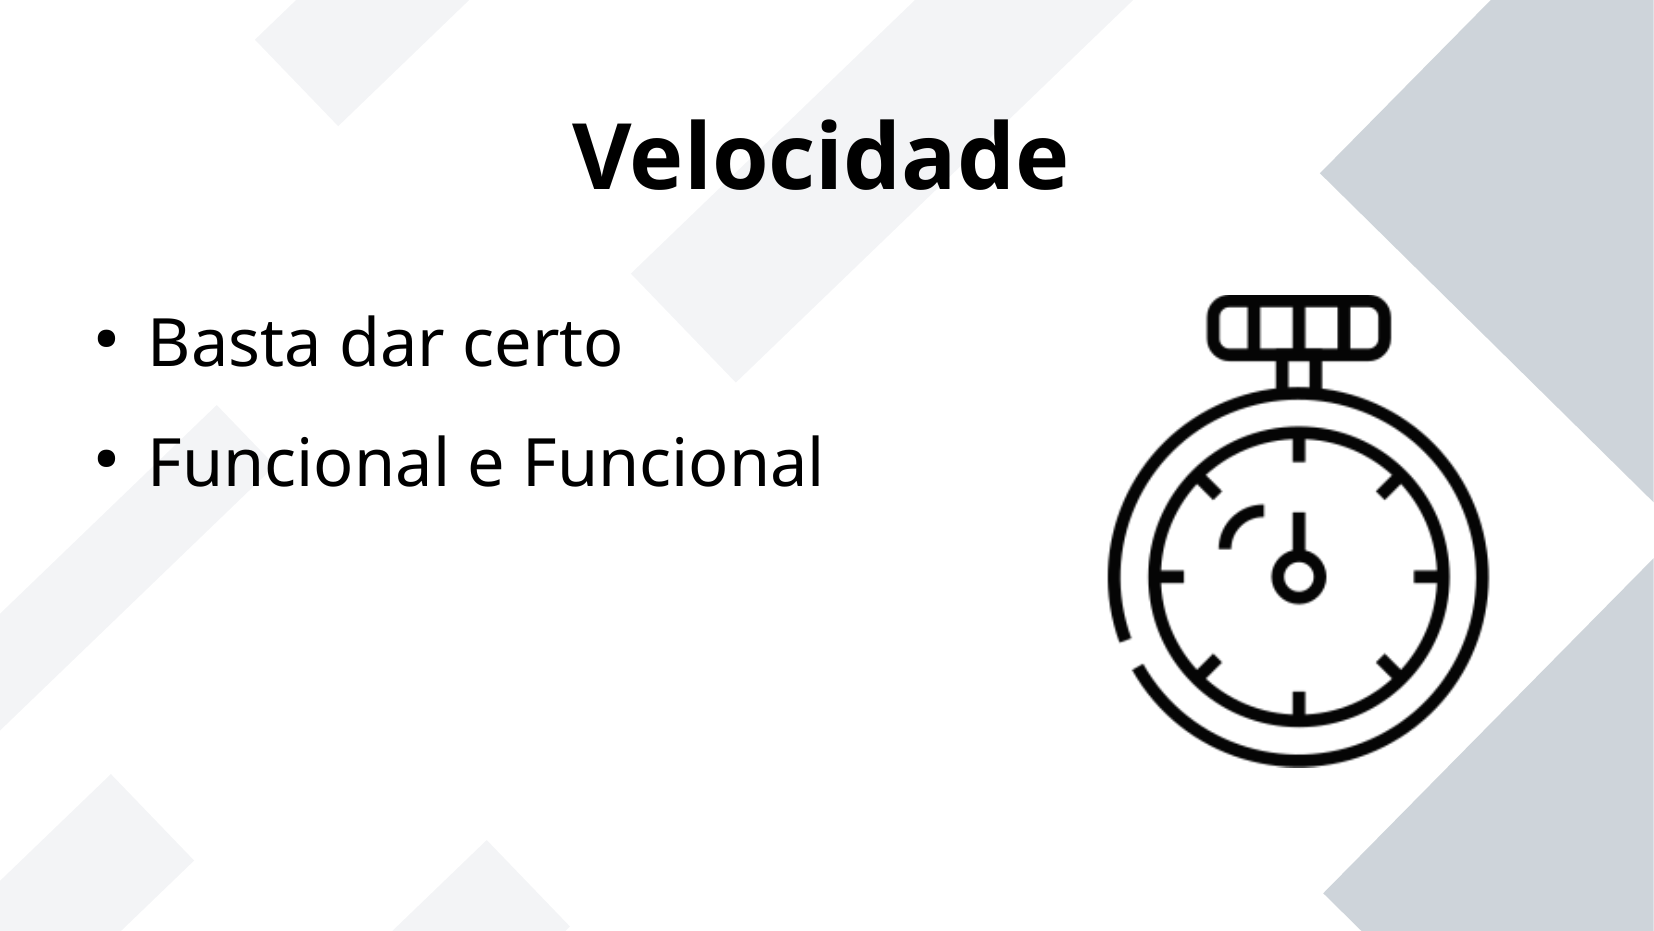

# Velocidade
Basta dar certo
Funcional e Funcional